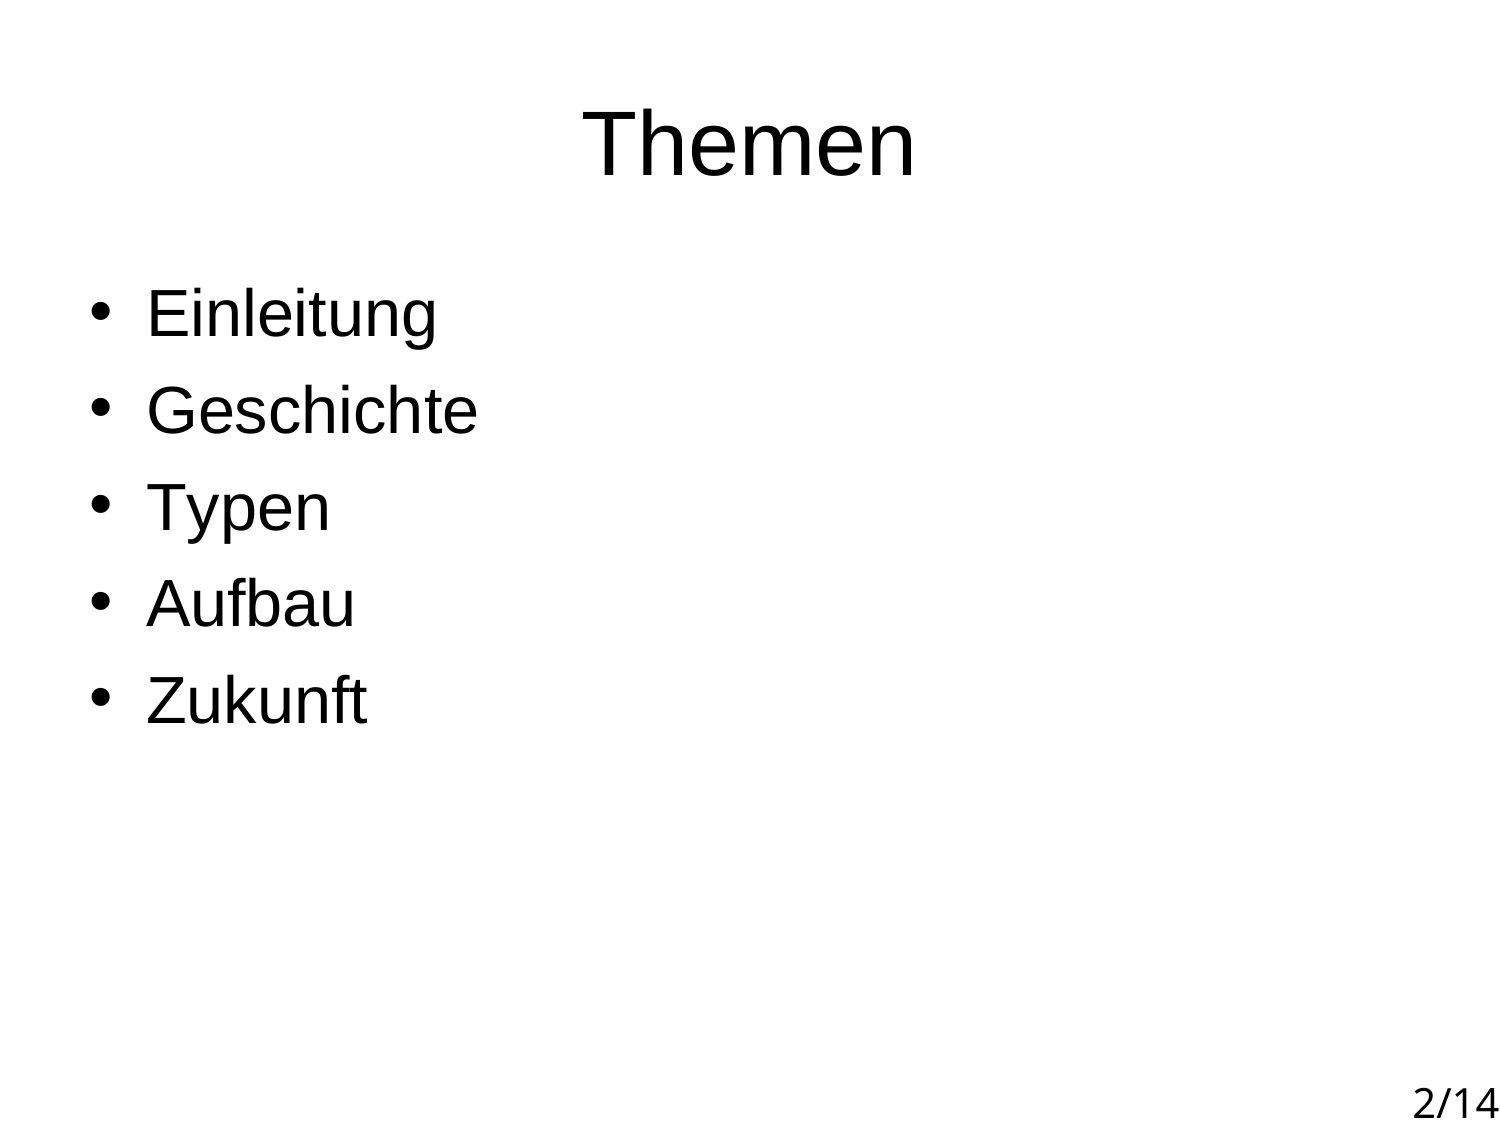

# Themen
Einleitung
Geschichte
Typen
Aufbau
Zukunft
2